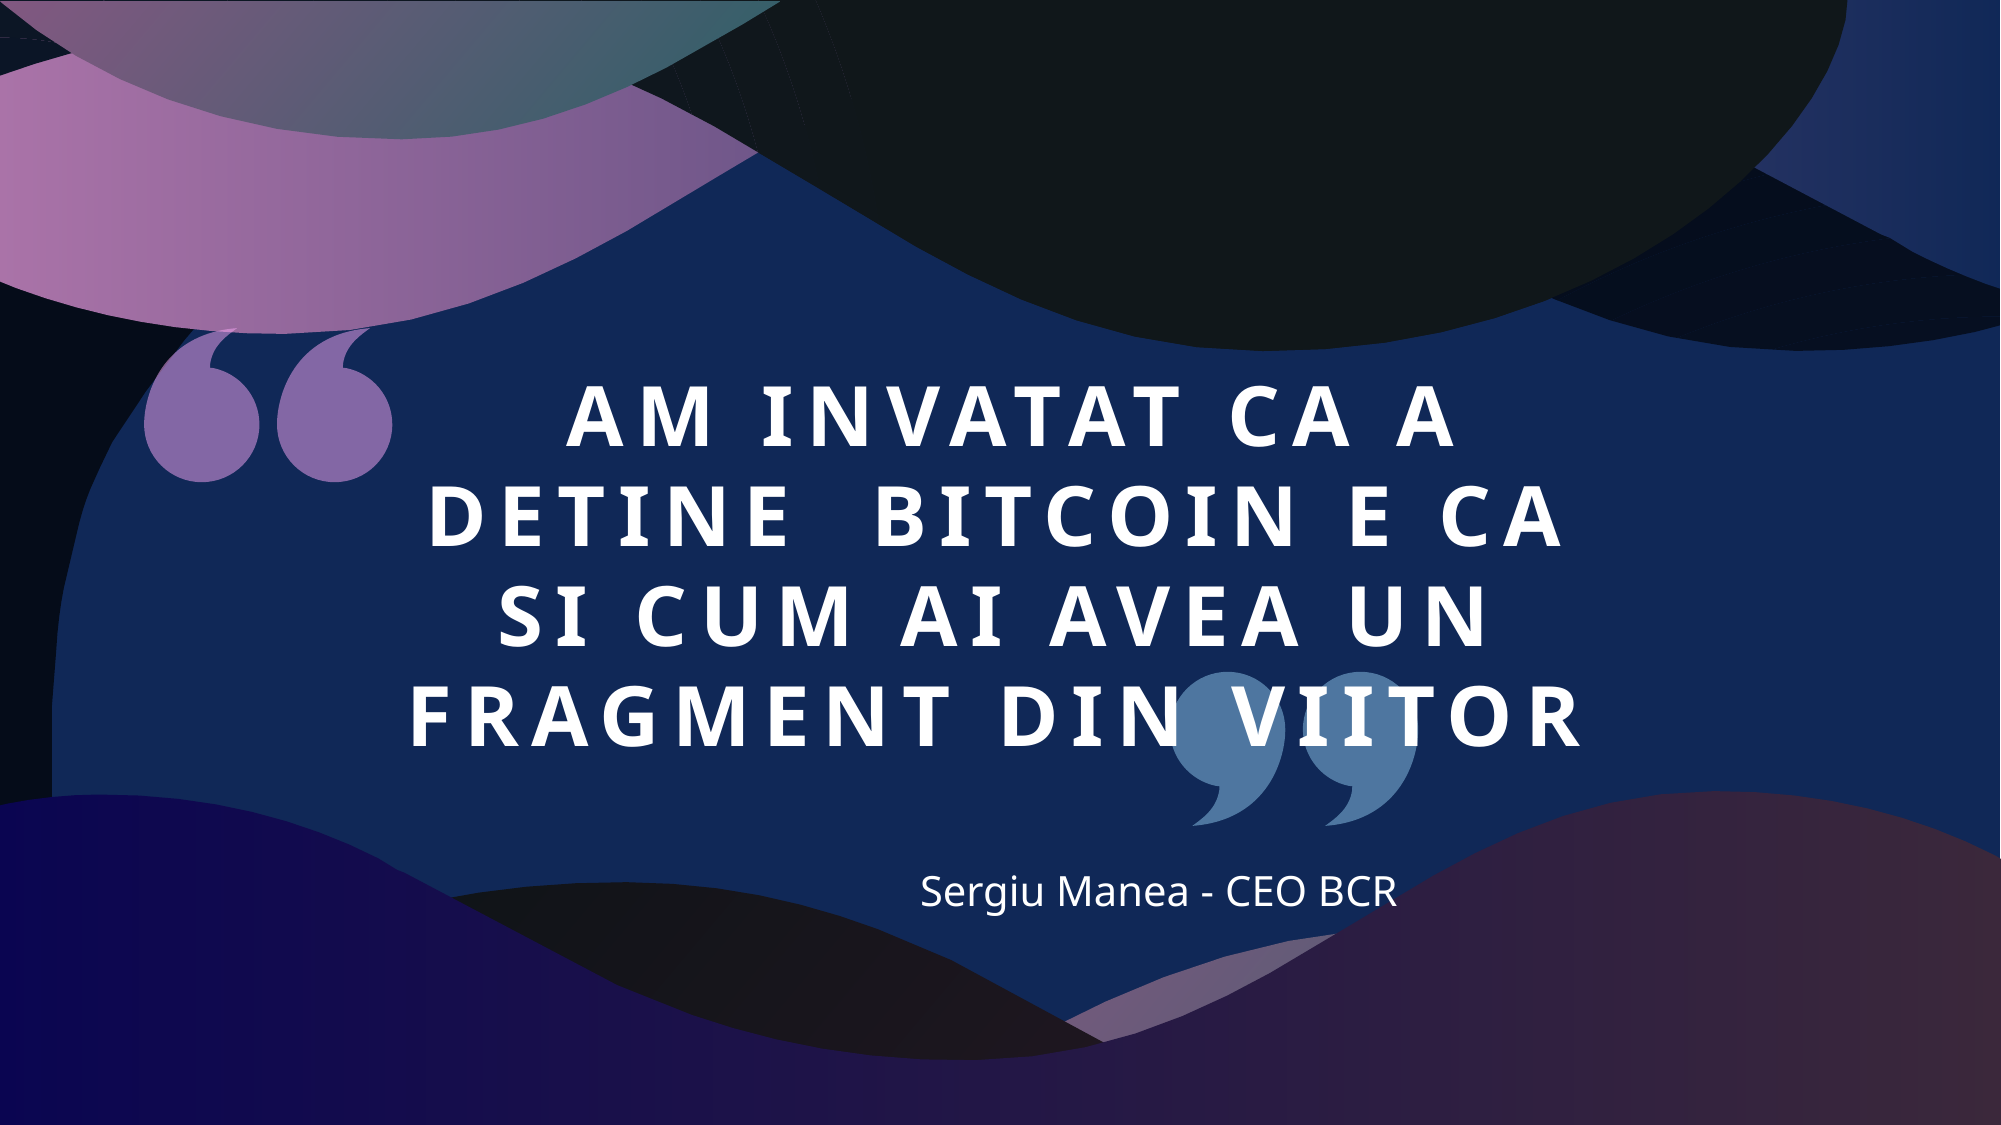

# Am invatat ca a detine Bitcoin e ca si cum ai avea un fragment din viitoR
Sergiu Manea - CEO BCR